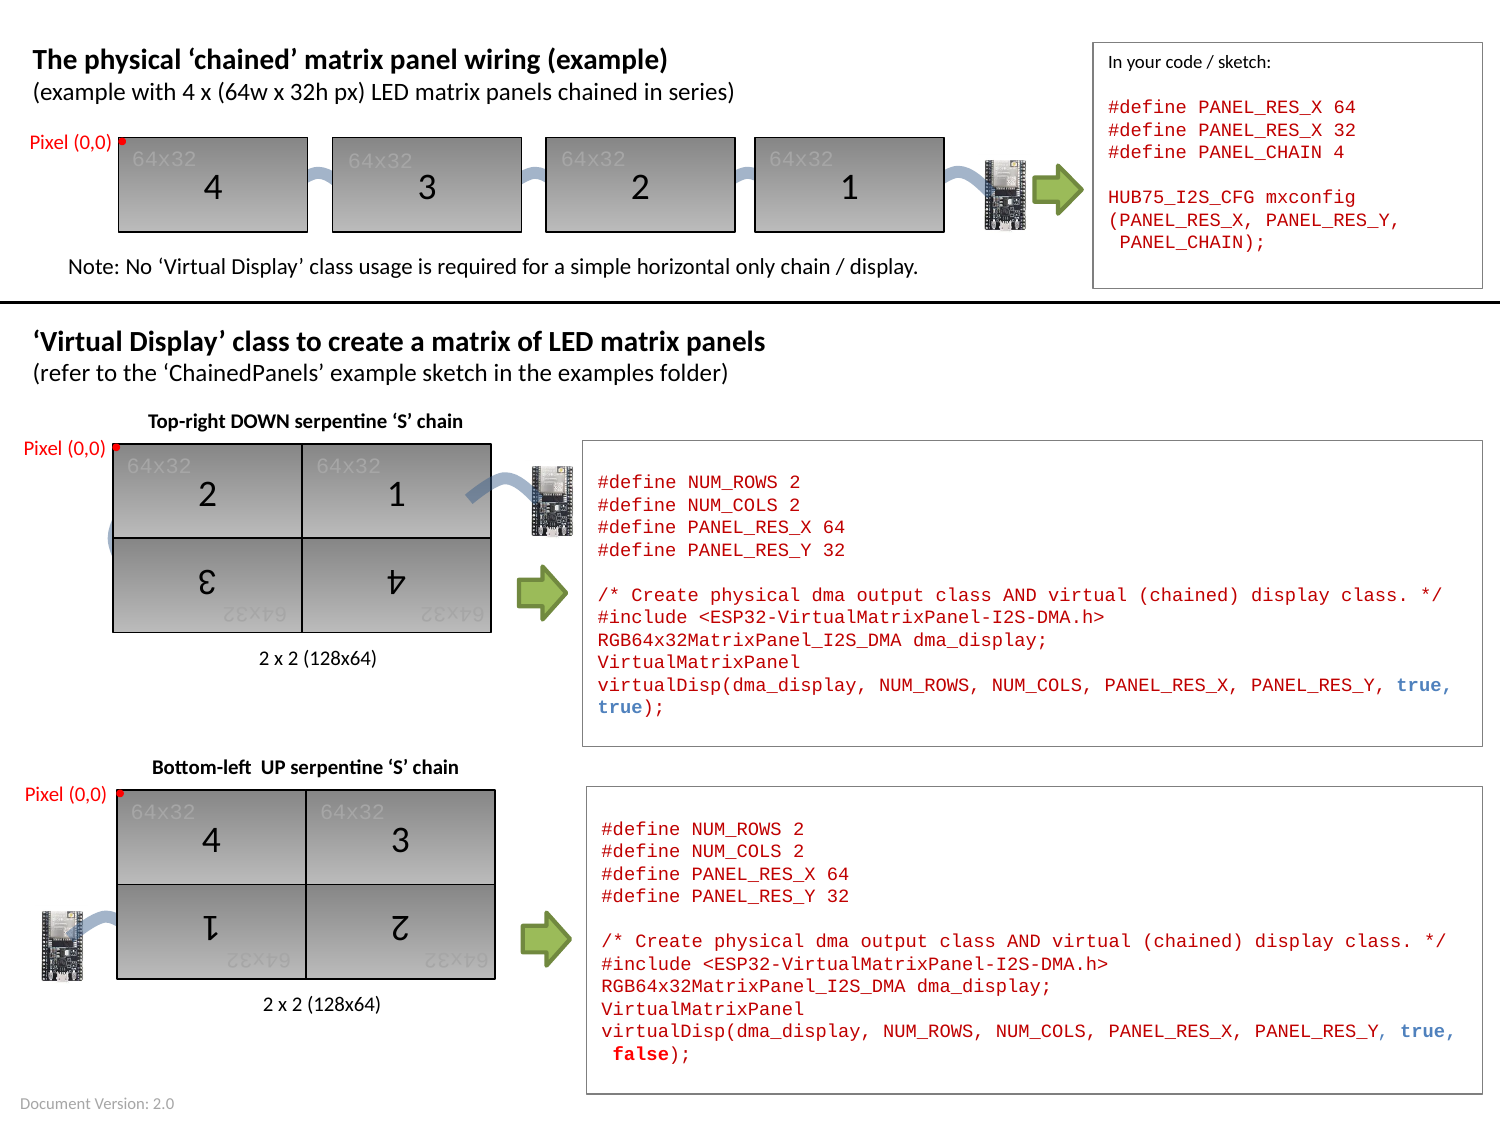

The physical ‘chained’ matrix panel wiring (example)
(example with 4 x (64w x 32h px) LED matrix panels chained in series)
In your code / sketch:
#define PANEL_RES_X 64
#define PANEL_RES_X 32
#define PANEL_CHAIN 4
HUB75_I2S_CFG mxconfig
(PANEL_RES_X, PANEL_RES_Y,
 PANEL_CHAIN);
Pixel (0,0)
64x32
4
3
2
64x32
64x32
1
64x32
Note: No ‘Virtual Display’ class usage is required for a simple horizontal only chain / display.
‘Virtual Display’ class to create a matrix of LED matrix panels
(refer to the ‘ChainedPanels’ example sketch in the examples folder)
Top-right DOWN serpentine ‘S’ chain
Pixel (0,0)
#define NUM_ROWS 2
#define NUM_COLS 2
#define PANEL_RES_X 64 
#define PANEL_RES_Y 32
/* Create physical dma output class AND virtual (chained) display class. */
#include <ESP32-VirtualMatrixPanel-I2S-DMA.h>
RGB64x32MatrixPanel_I2S_DMA dma_display;
VirtualMatrixPanel virtualDisp(dma_display, NUM_ROWS, NUM_COLS, PANEL_RES_X, PANEL_RES_Y, true, true);
64x32
2
64x32
1
3
4
64x32
64x32
2 x 2 (128x64)
Bottom-left UP serpentine ‘S’ chain
Pixel (0,0)
#define NUM_ROWS 2
#define NUM_COLS 2
#define PANEL_RES_X 64 
#define PANEL_RES_Y 32
/* Create physical dma output class AND virtual (chained) display class. */
#include <ESP32-VirtualMatrixPanel-I2S-DMA.h>
RGB64x32MatrixPanel_I2S_DMA dma_display;
VirtualMatrixPanel virtualDisp(dma_display, NUM_ROWS, NUM_COLS, PANEL_RES_X, PANEL_RES_Y, true, false);
64x32
4
64x32
3
1
2
64x32
64x32
2 x 2 (128x64)
Document Version: 2.0